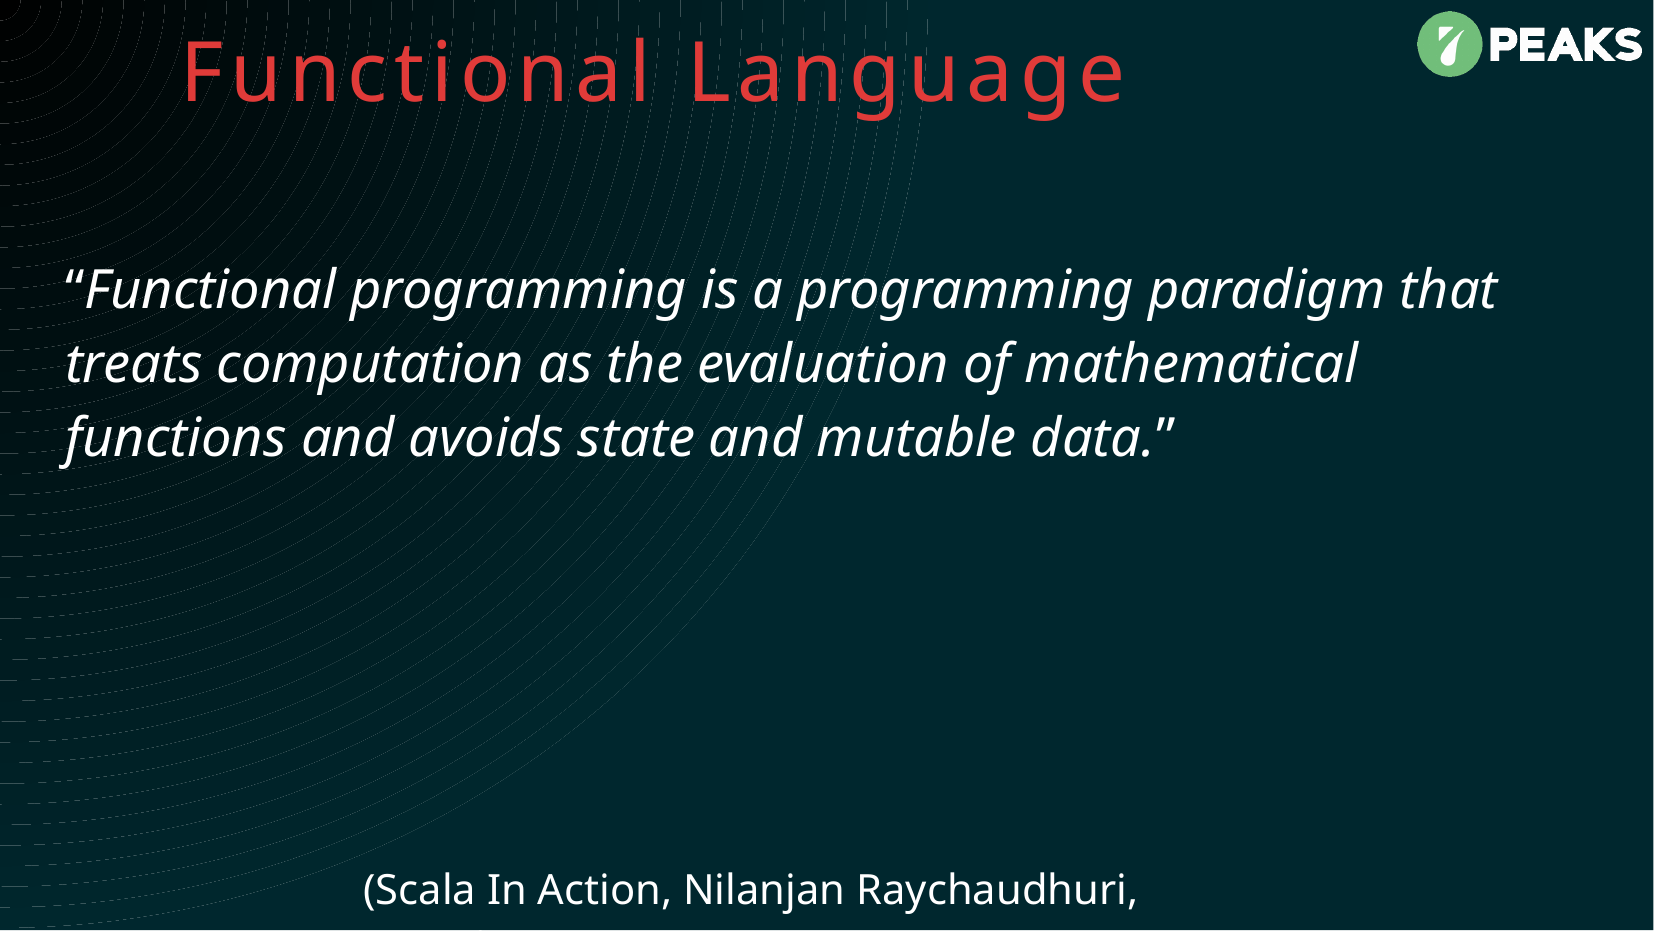

Functional Language
“Functional programming is a programming paradigm that treats computation as the evaluation of mathematical functions and avoids state and mutable data.”
(Scala In Action, Nilanjan Raychaudhuri, Manning)